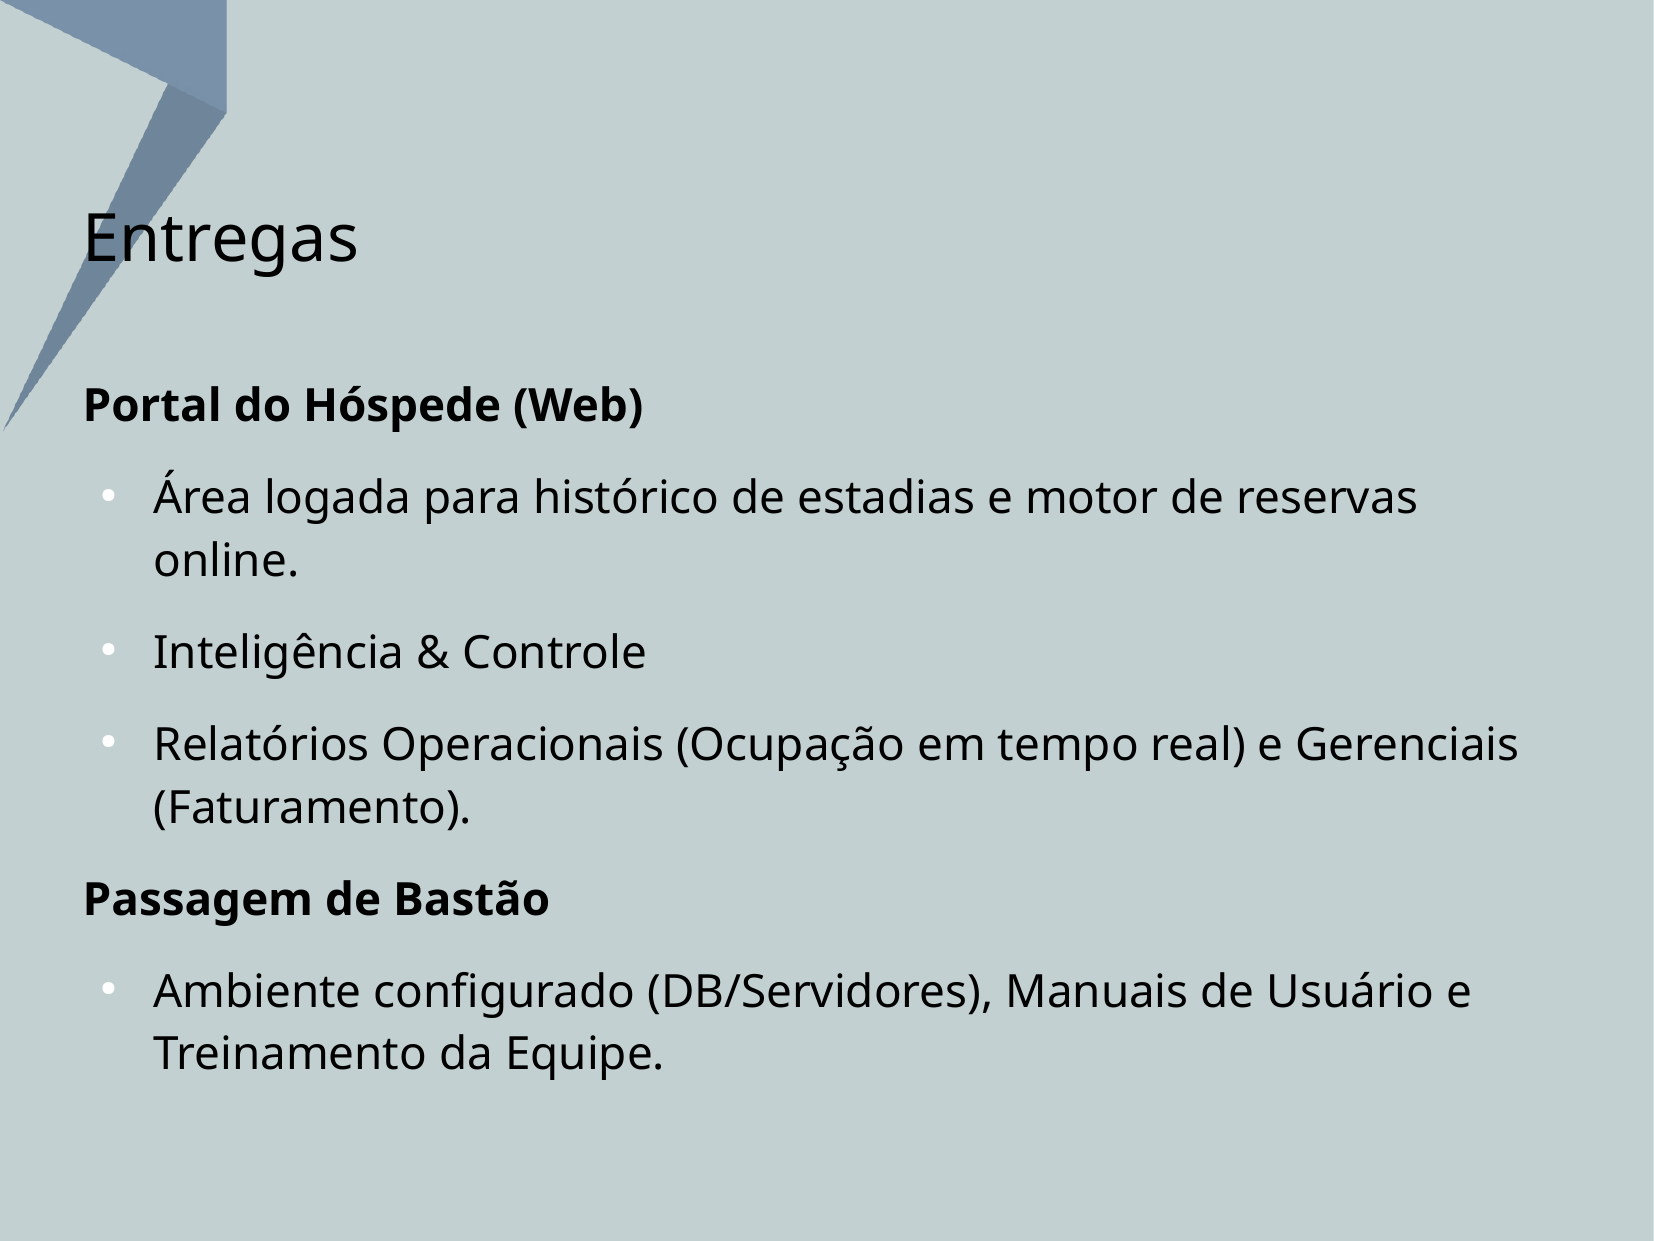

# Entregas
Portal do Hóspede (Web)
Área logada para histórico de estadias e motor de reservas online.
Inteligência & Controle
Relatórios Operacionais (Ocupação em tempo real) e Gerenciais (Faturamento).
Passagem de Bastão
Ambiente configurado (DB/Servidores), Manuais de Usuário e Treinamento da Equipe.